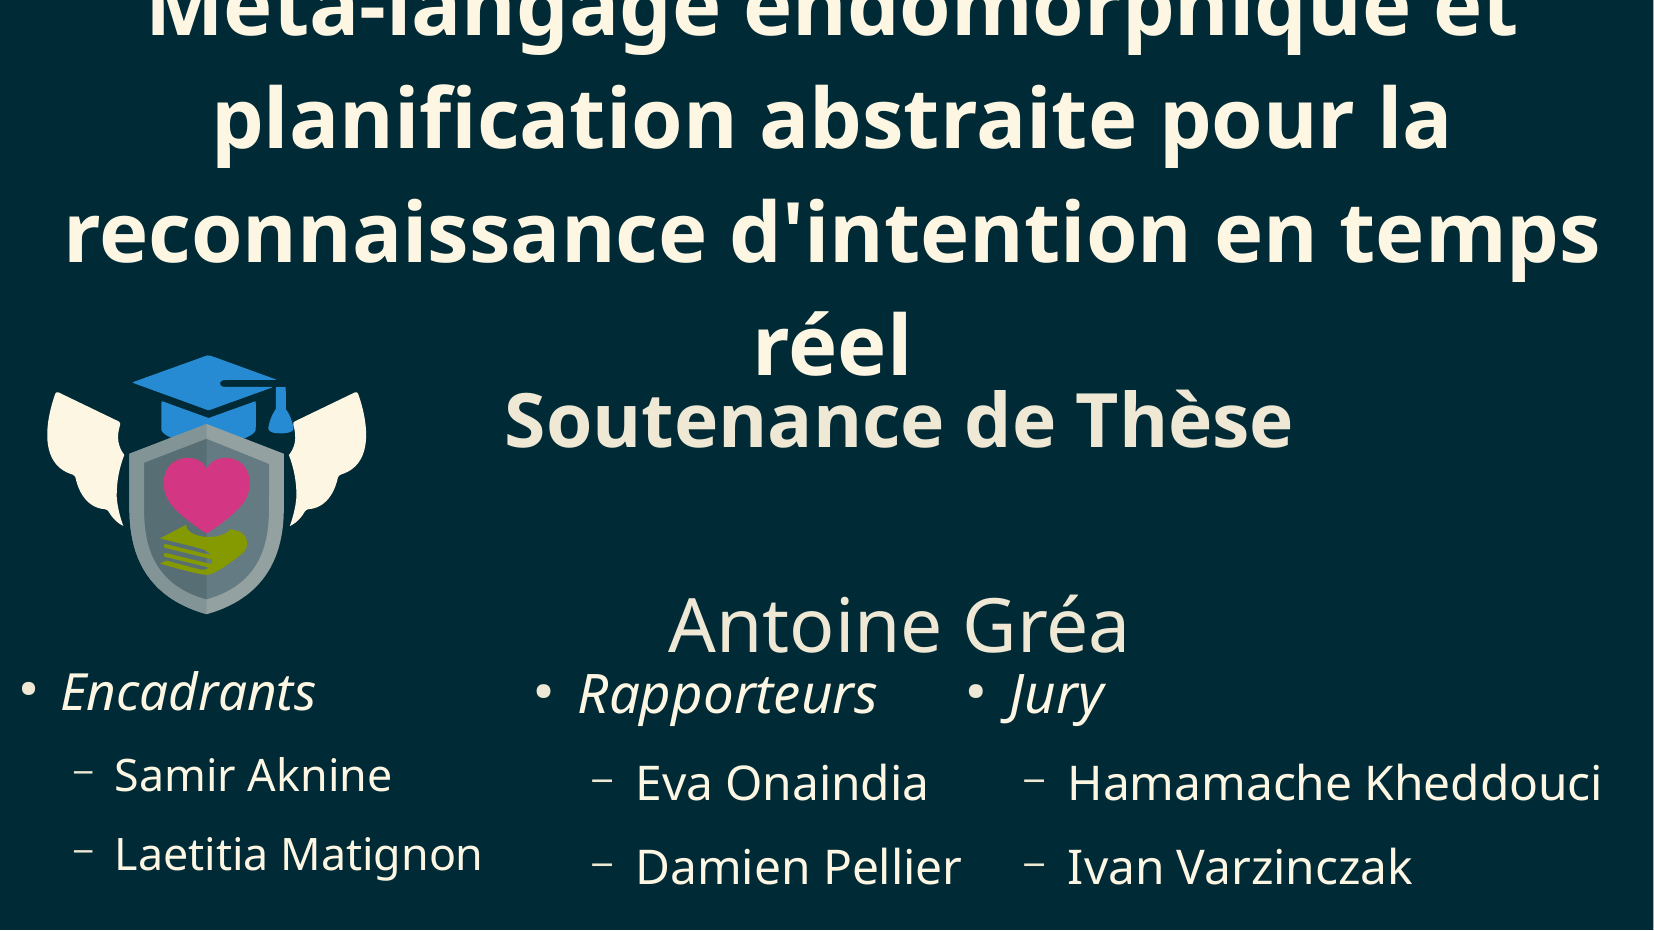

# Meta-langage endomorphique et planification abstraite pour la reconnaissance d'intention en temps réel
Soutenance de Thèse
Antoine Gréa
Encadrants
Samir Aknine
Laetitia Matignon
Rapporteurs
Eva Onaindia
Damien Pellier
Jury
Hamamache Kheddouci
Ivan Varzinczak